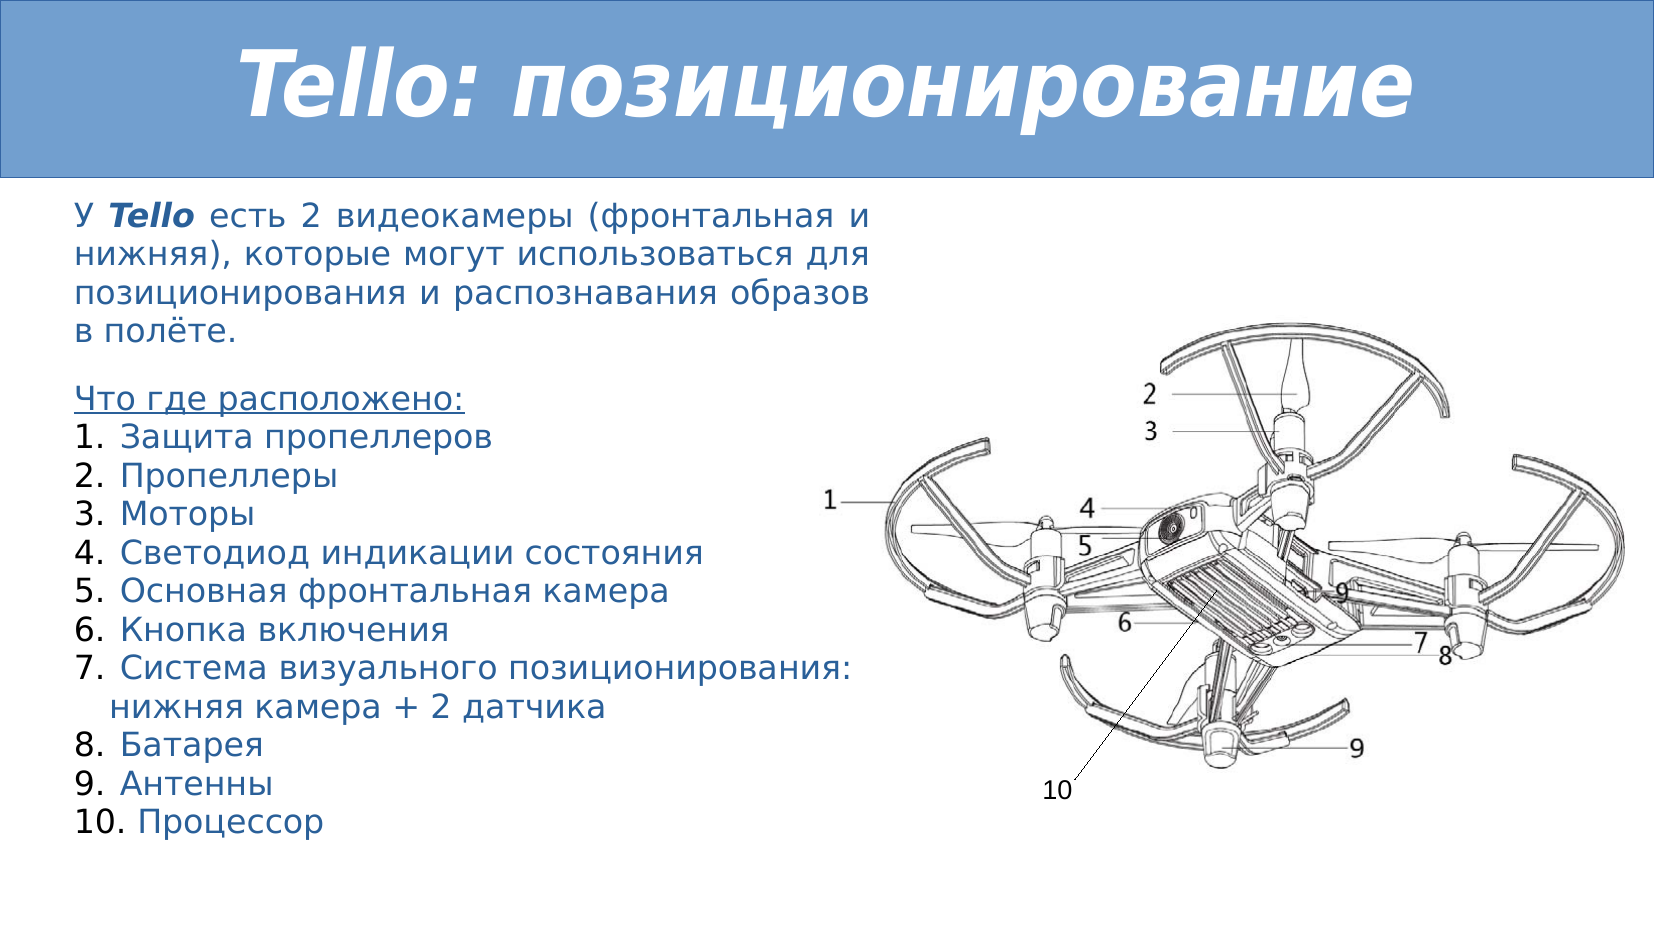

Tello: позиционирование
У Tello есть 2 видеокамеры (фронтальная и нижняя), которые могут использоваться для позиционирования и распознавания образов в полёте.
Что где расположено:
 Защита пропеллеров
 Пропеллеры
 Моторы
 Светодиод индикации состояния
 Основная фронтальная камера
 Кнопка включения
 Система визуального позиционирования: нижняя камера + 2 датчика
 Батарея
 Антенны
 Процессор
10